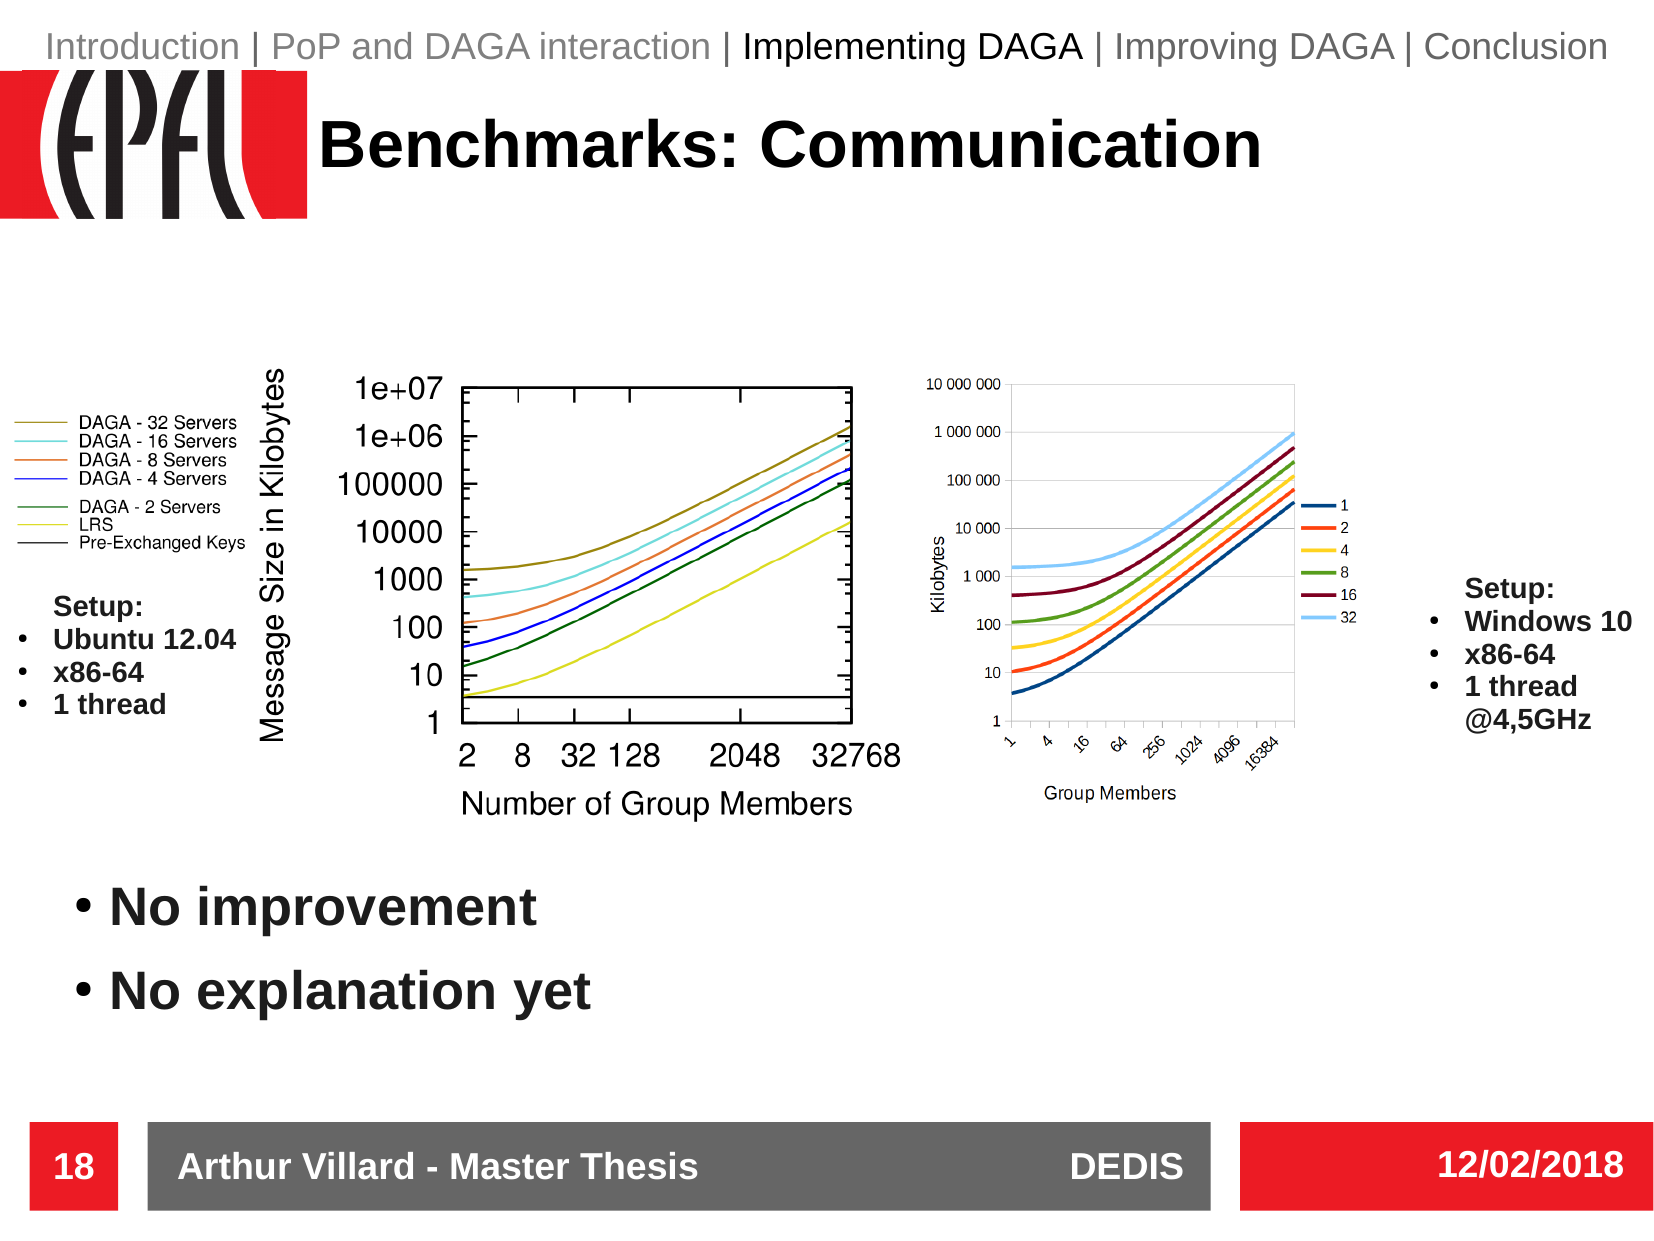

Introduction | PoP and DAGA interaction | Implementing DAGA | Improving DAGA | Conclusion
# Benchmarks: Communication
Setup:
Windows 10
x86-64
1 thread
@4,5GHz
Setup:
Ubuntu 12.04
x86-64
1 thread
No improvement
No explanation yet
18
Arthur Villard - Master Thesis
12/02/2018